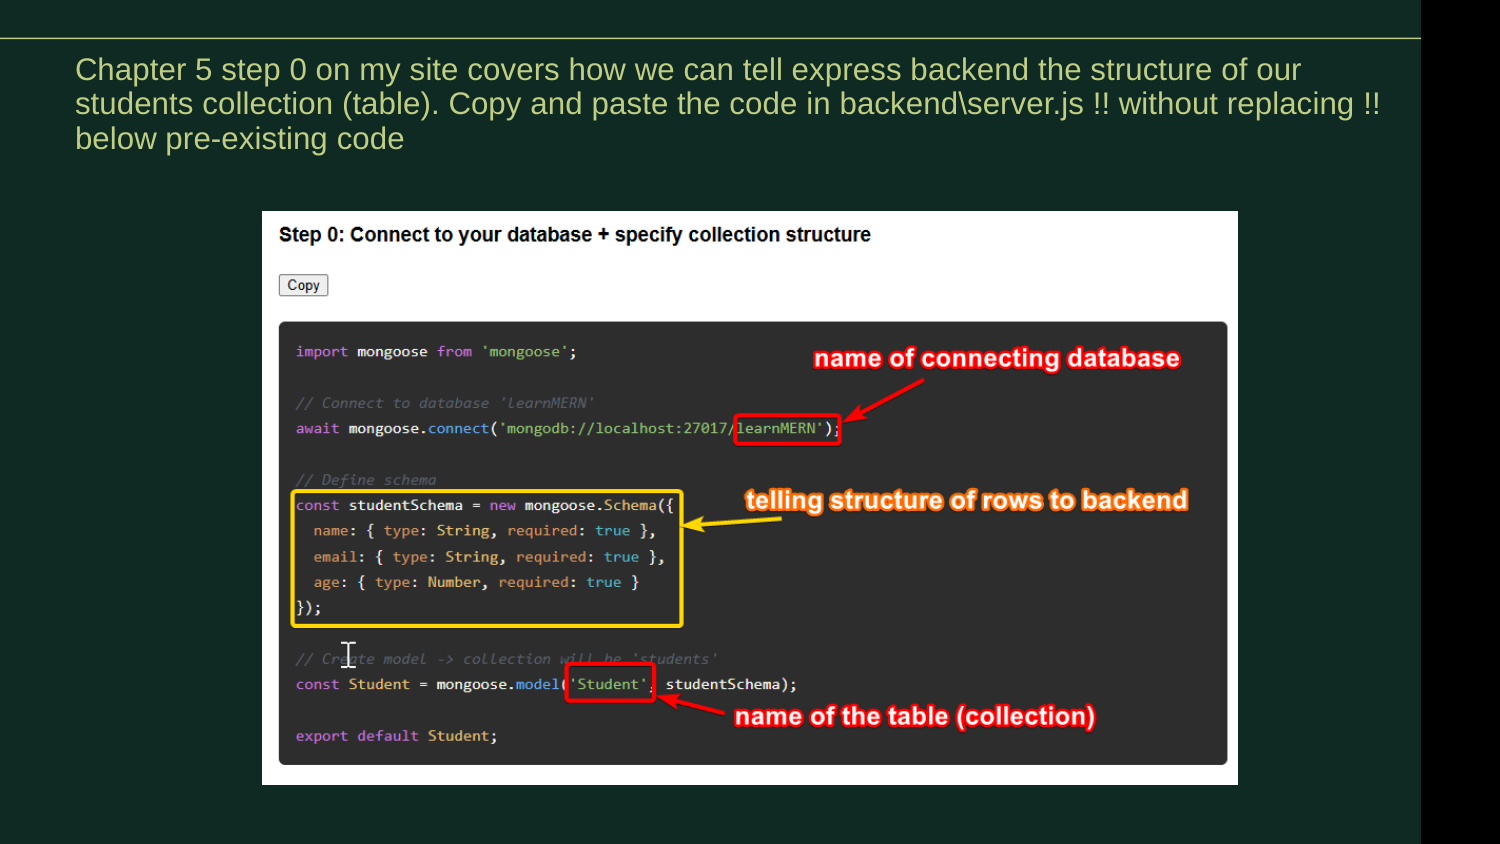

# Chapter 5 step 0 on my site covers how we can tell express backend the structure of our students collection (table). Copy and paste the code in backend\server.js !! without replacing !! below pre-existing code